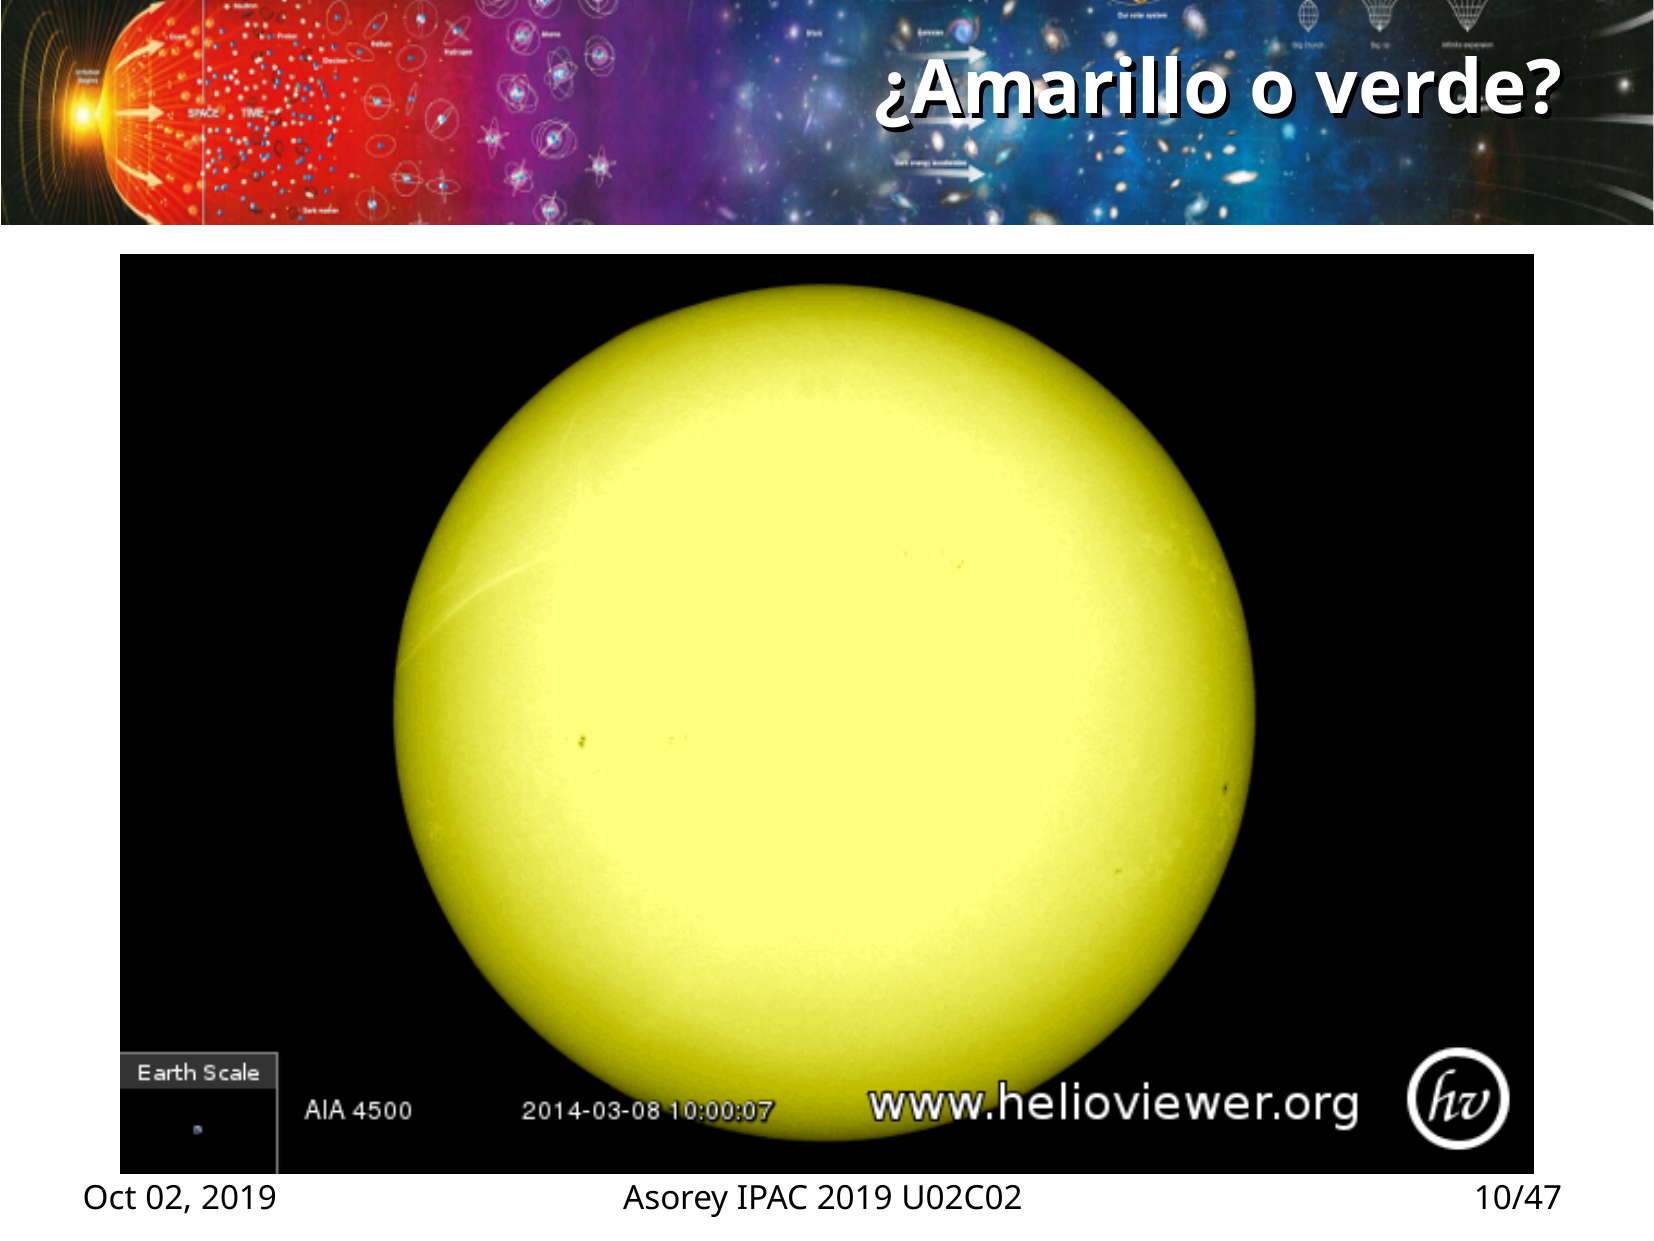

# ¿Amarillo o verde?
Oct 02, 2019
Asorey IPAC 2019 U02C02
10